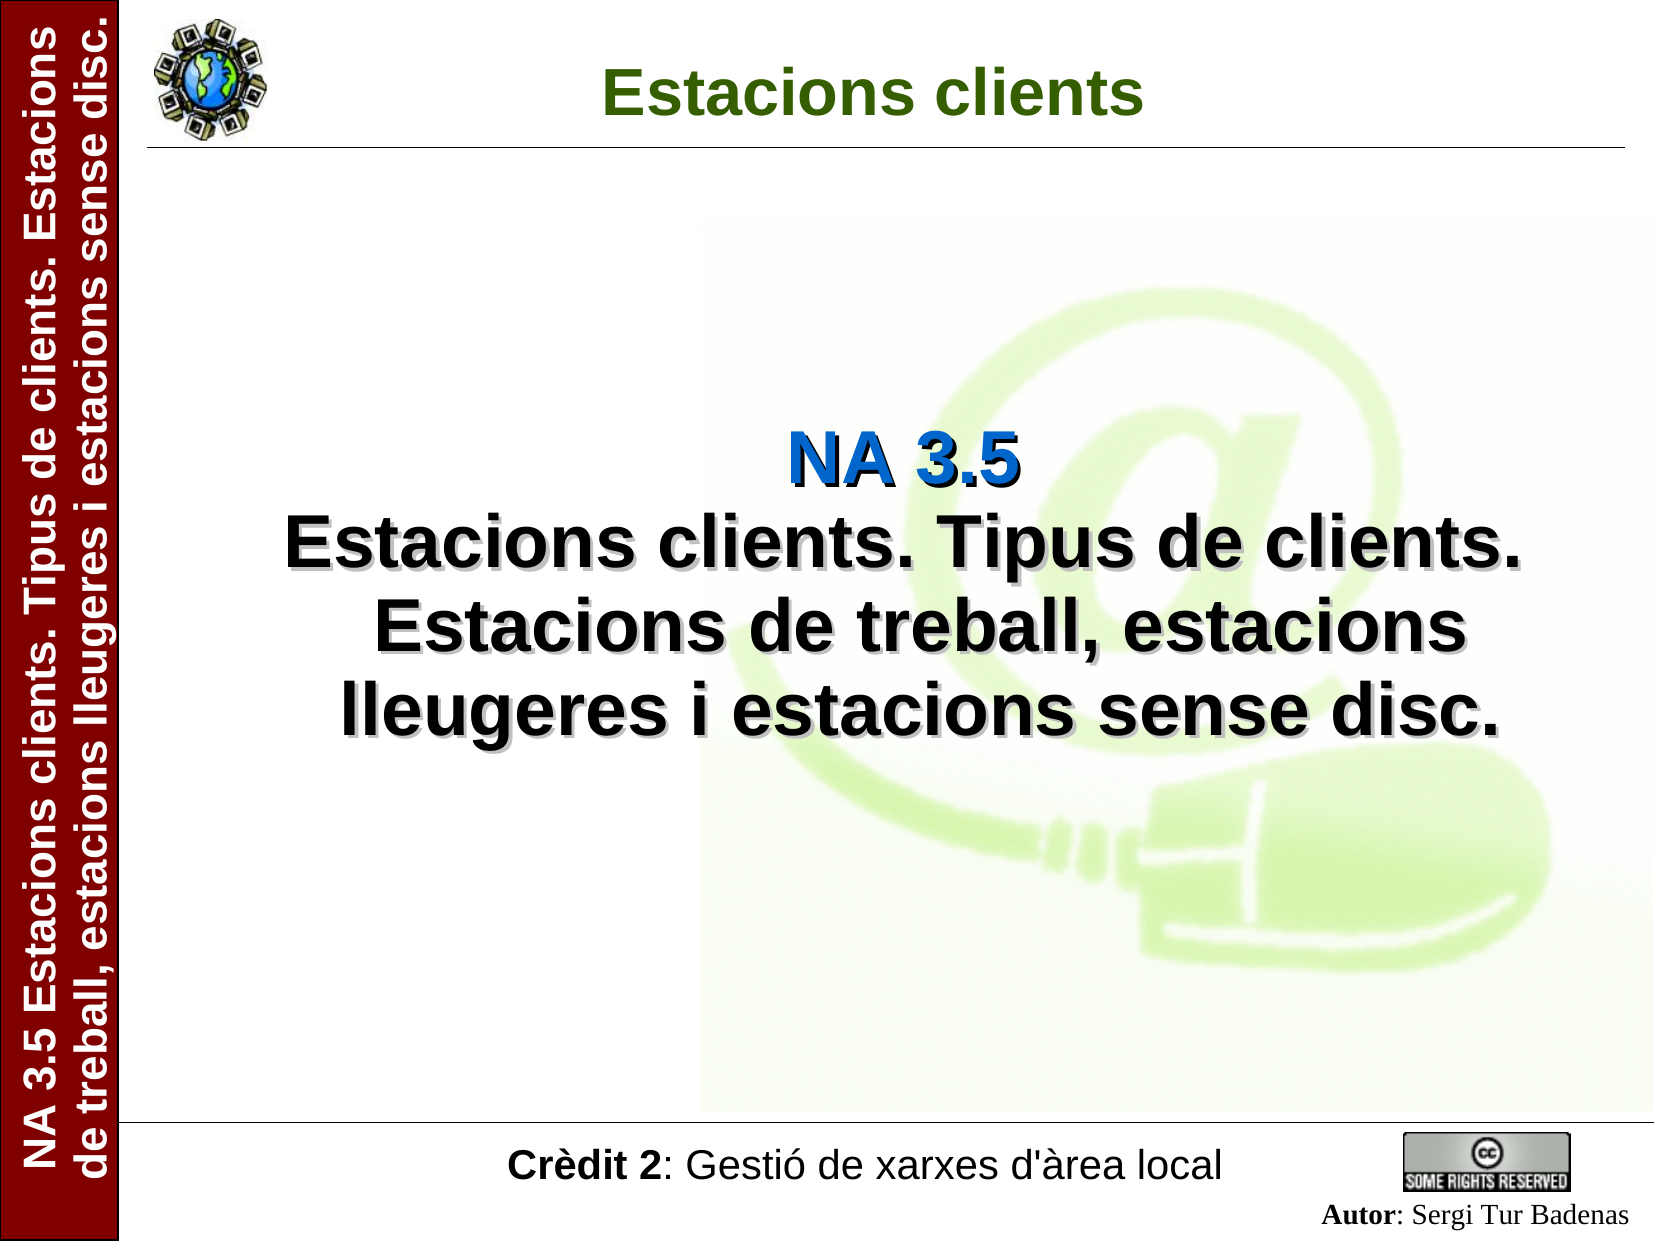

Estacions clients
# NA 3.5
Estacions clients. Tipus de clients. Estacions de treball, estacions lleugeres i estacions sense disc.